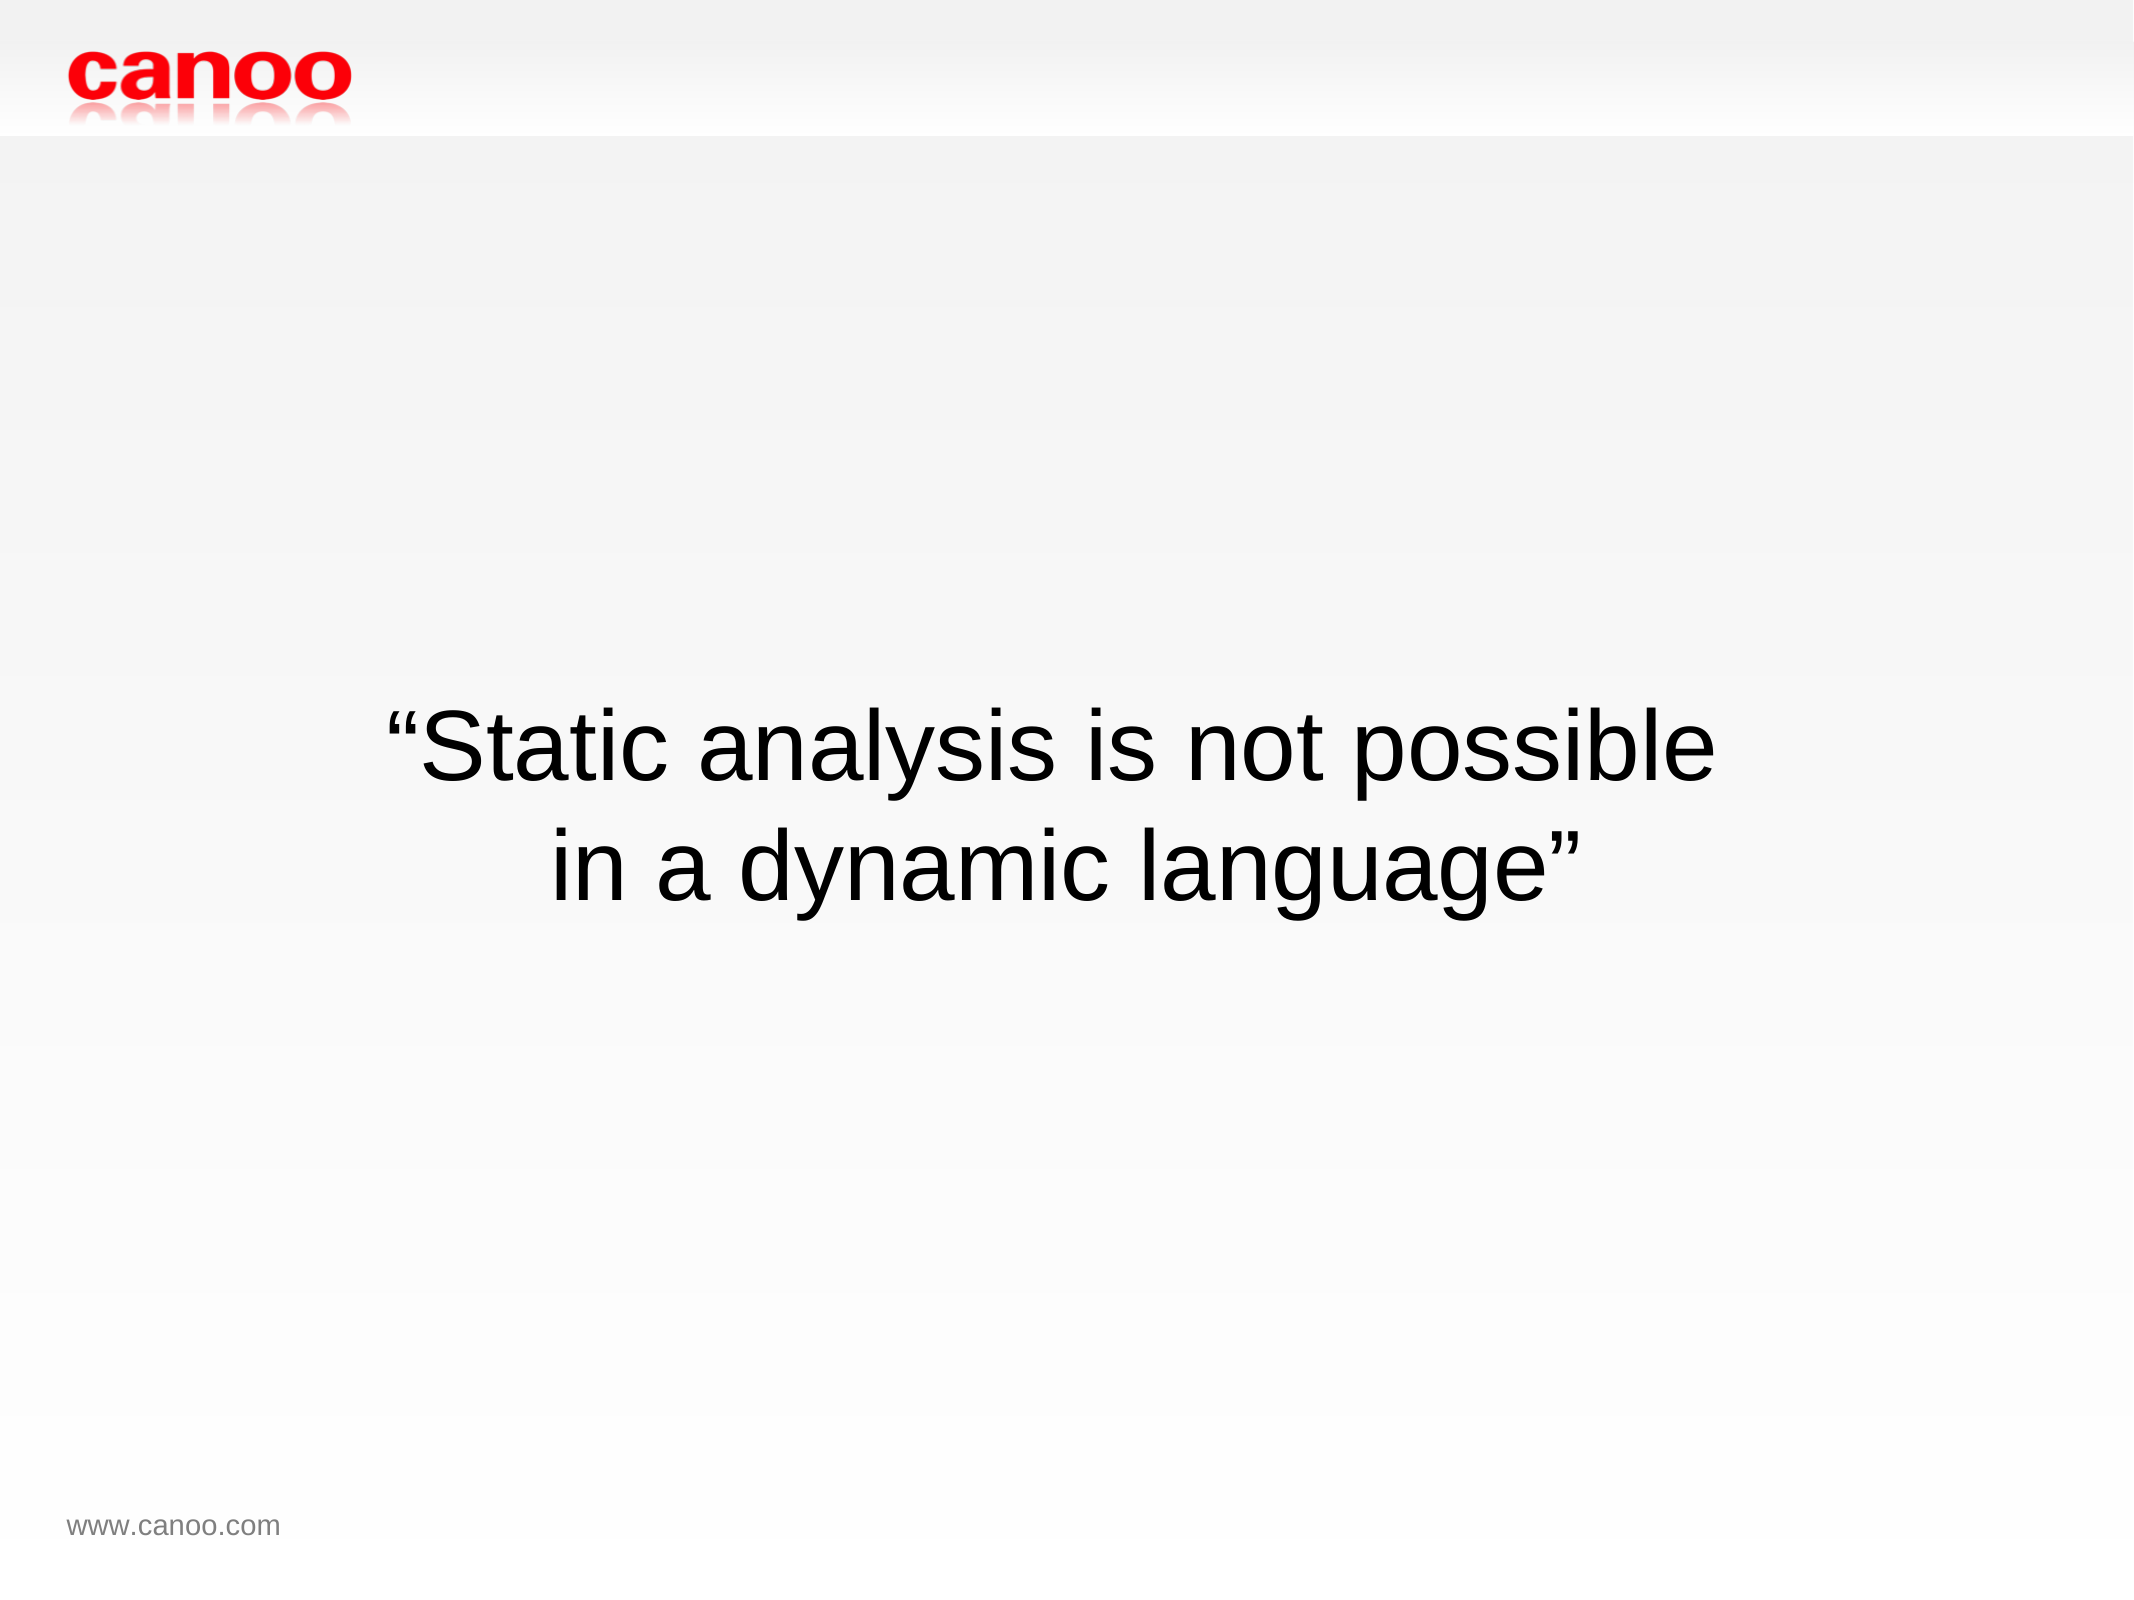

# “Static analysis is not possible in a dynamic language”